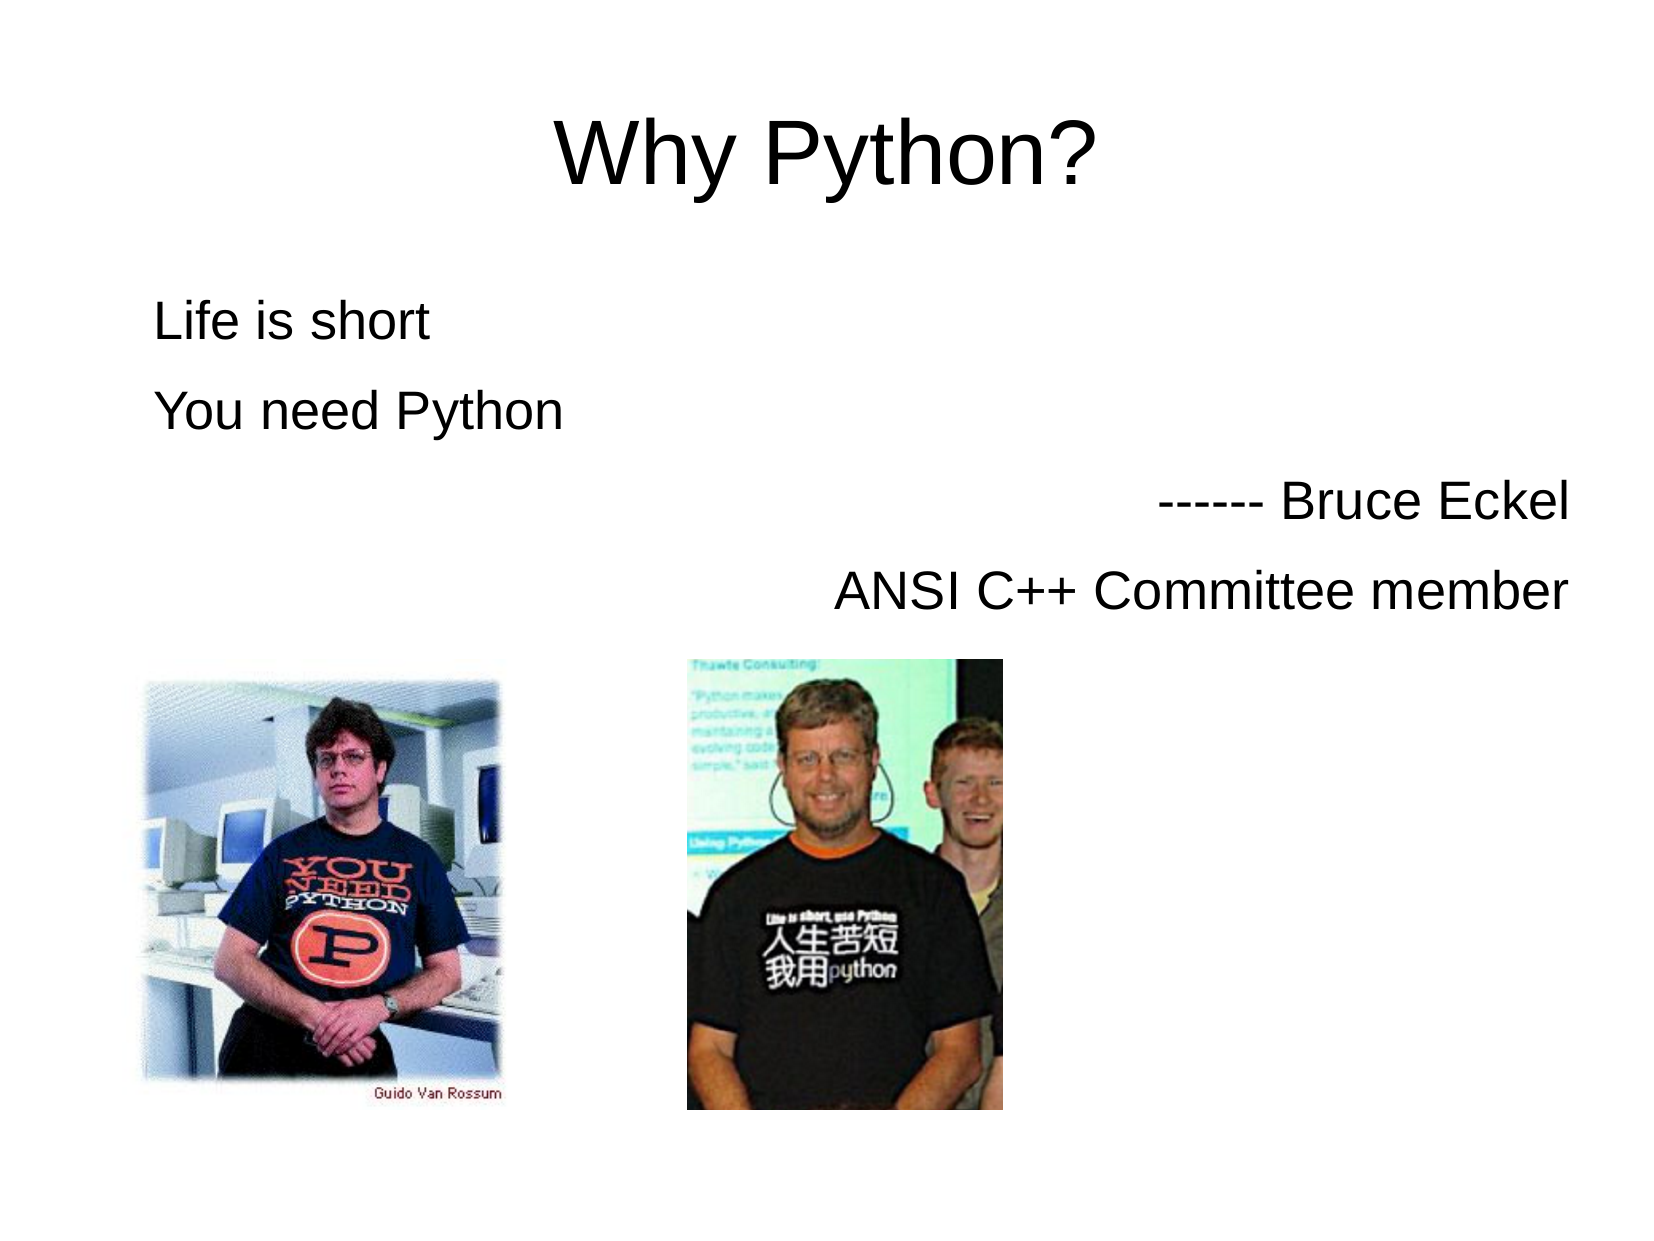

# Why Python?
Life is short
You need Python
------ Bruce Eckel
ANSI C++ Committee member